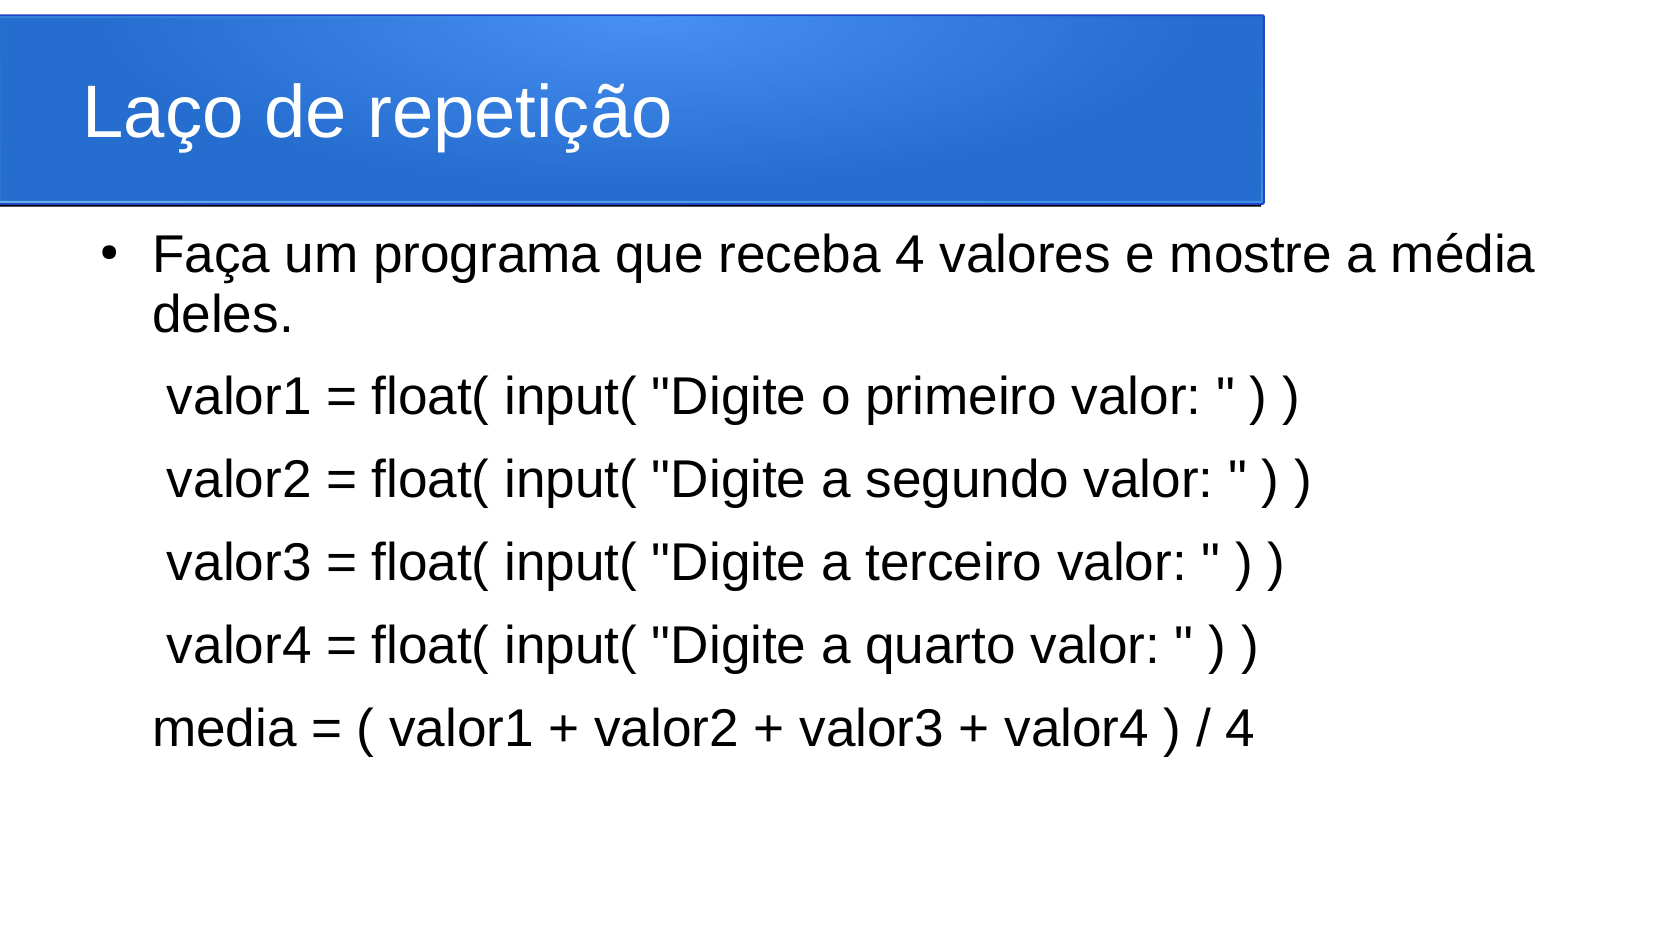

# Laço de repetição
Faça um programa que receba 4 valores e mostre a média deles.
 valor1 = float( input( "Digite o primeiro valor: " ) )
 valor2 = float( input( "Digite a segundo valor: " ) )
 valor3 = float( input( "Digite a terceiro valor: " ) )
 valor4 = float( input( "Digite a quarto valor: " ) )
media = ( valor1 + valor2 + valor3 + valor4 ) / 4